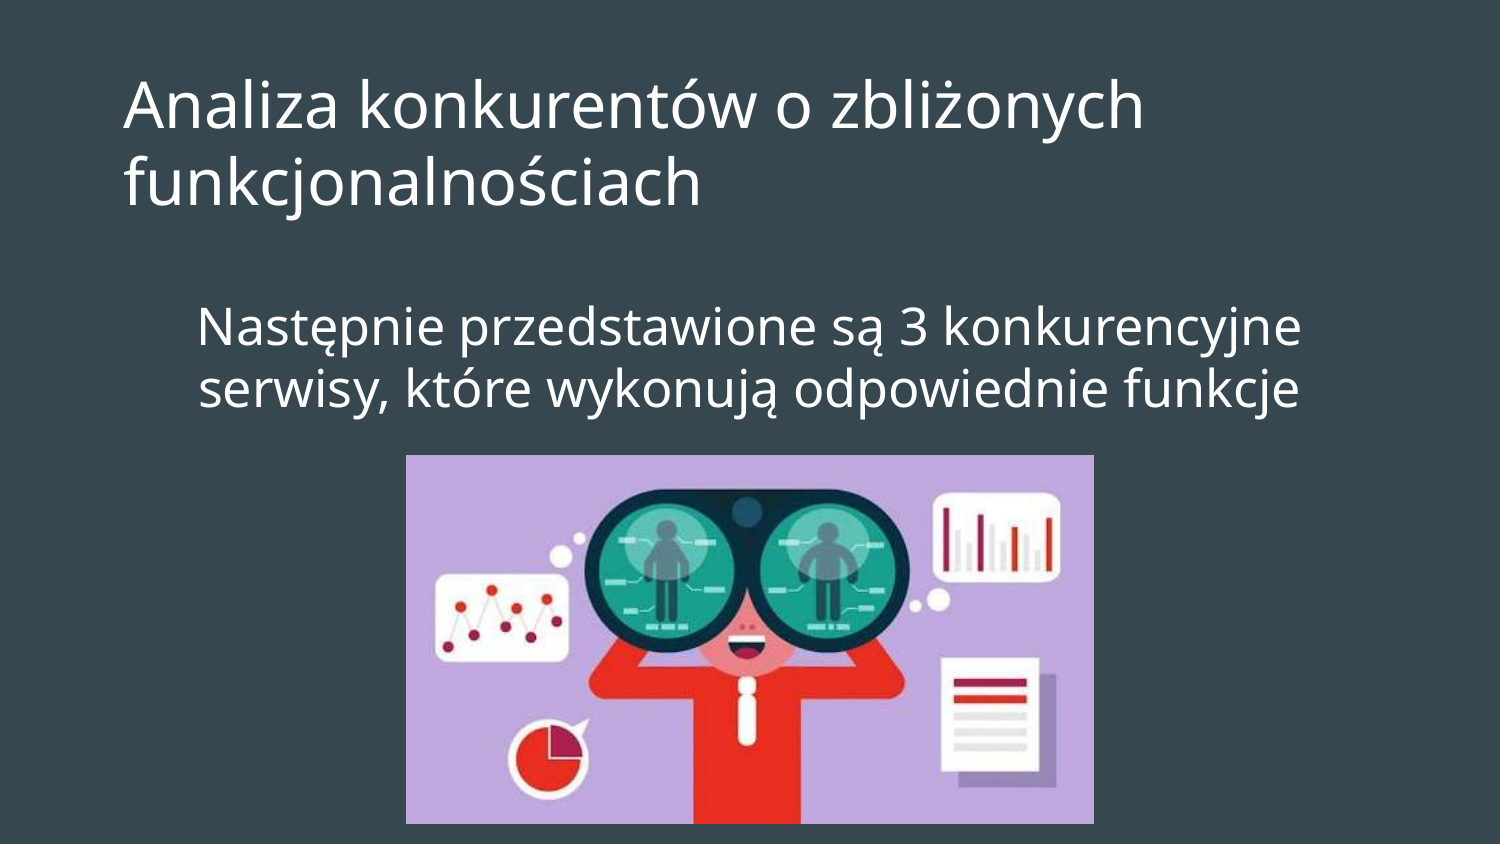

# Analiza konkurentów o zbliżonych funkcjonalnościach
Następnie przedstawione są 3 konkurencyjne serwisy, które wykonują odpowiednie funkcje